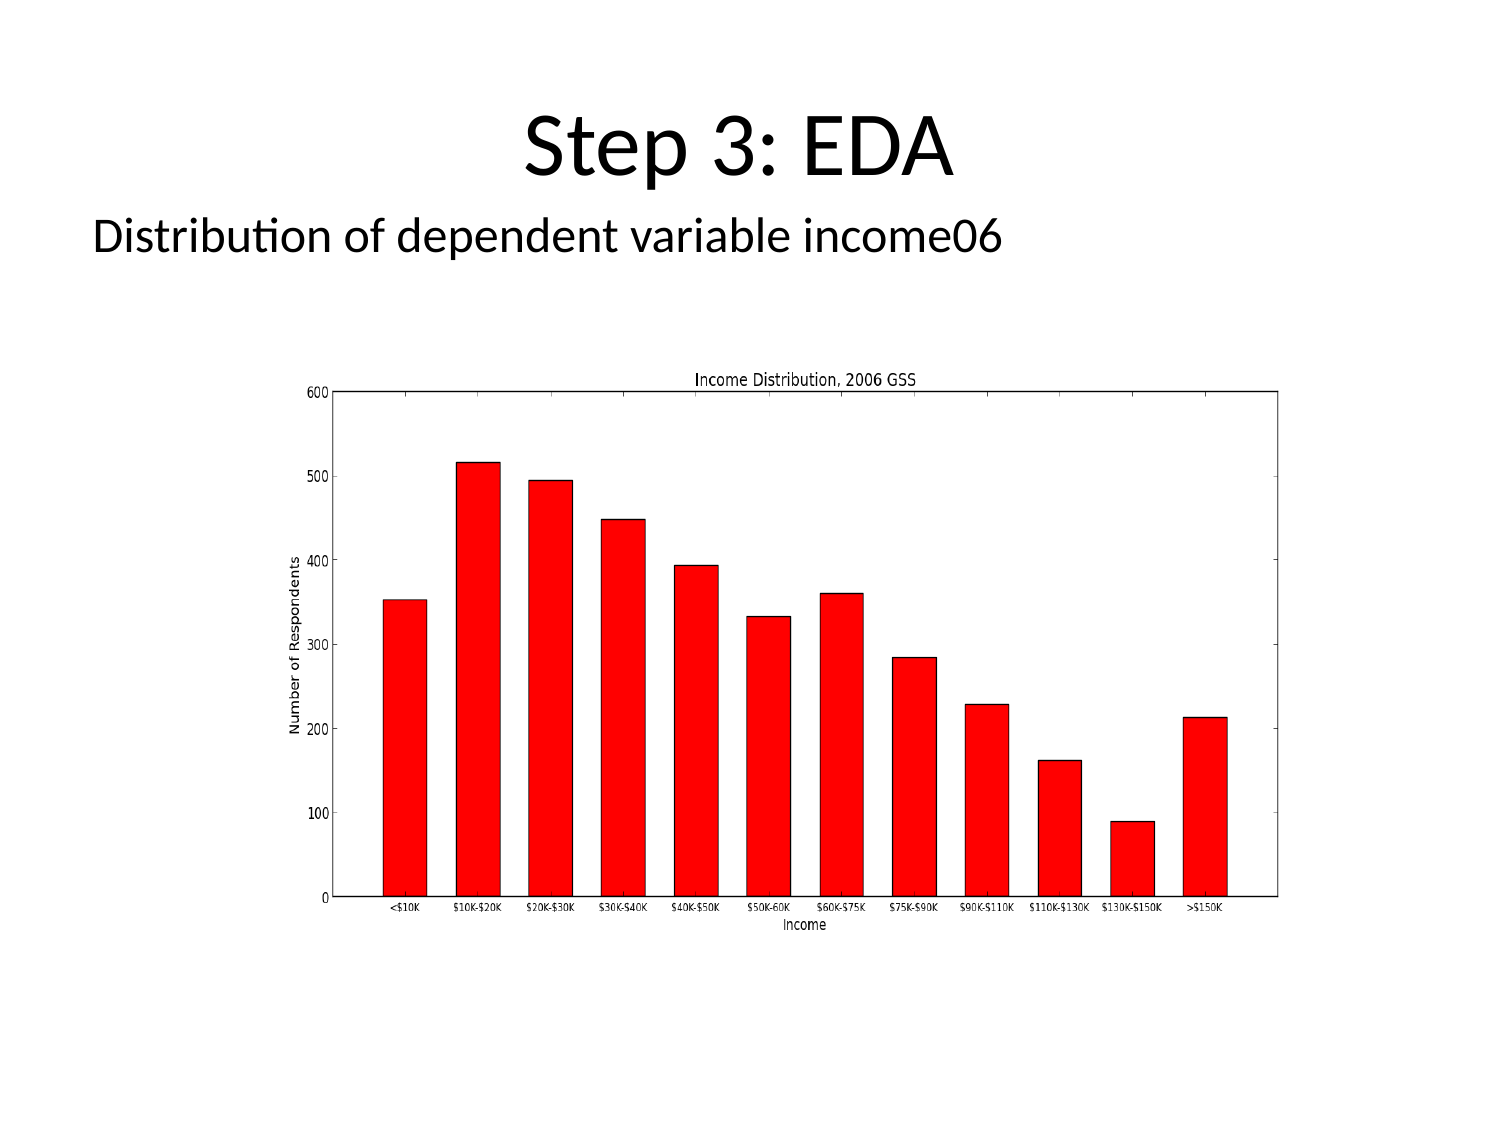

# Step 3: EDA
 Distribution of dependent variable income06